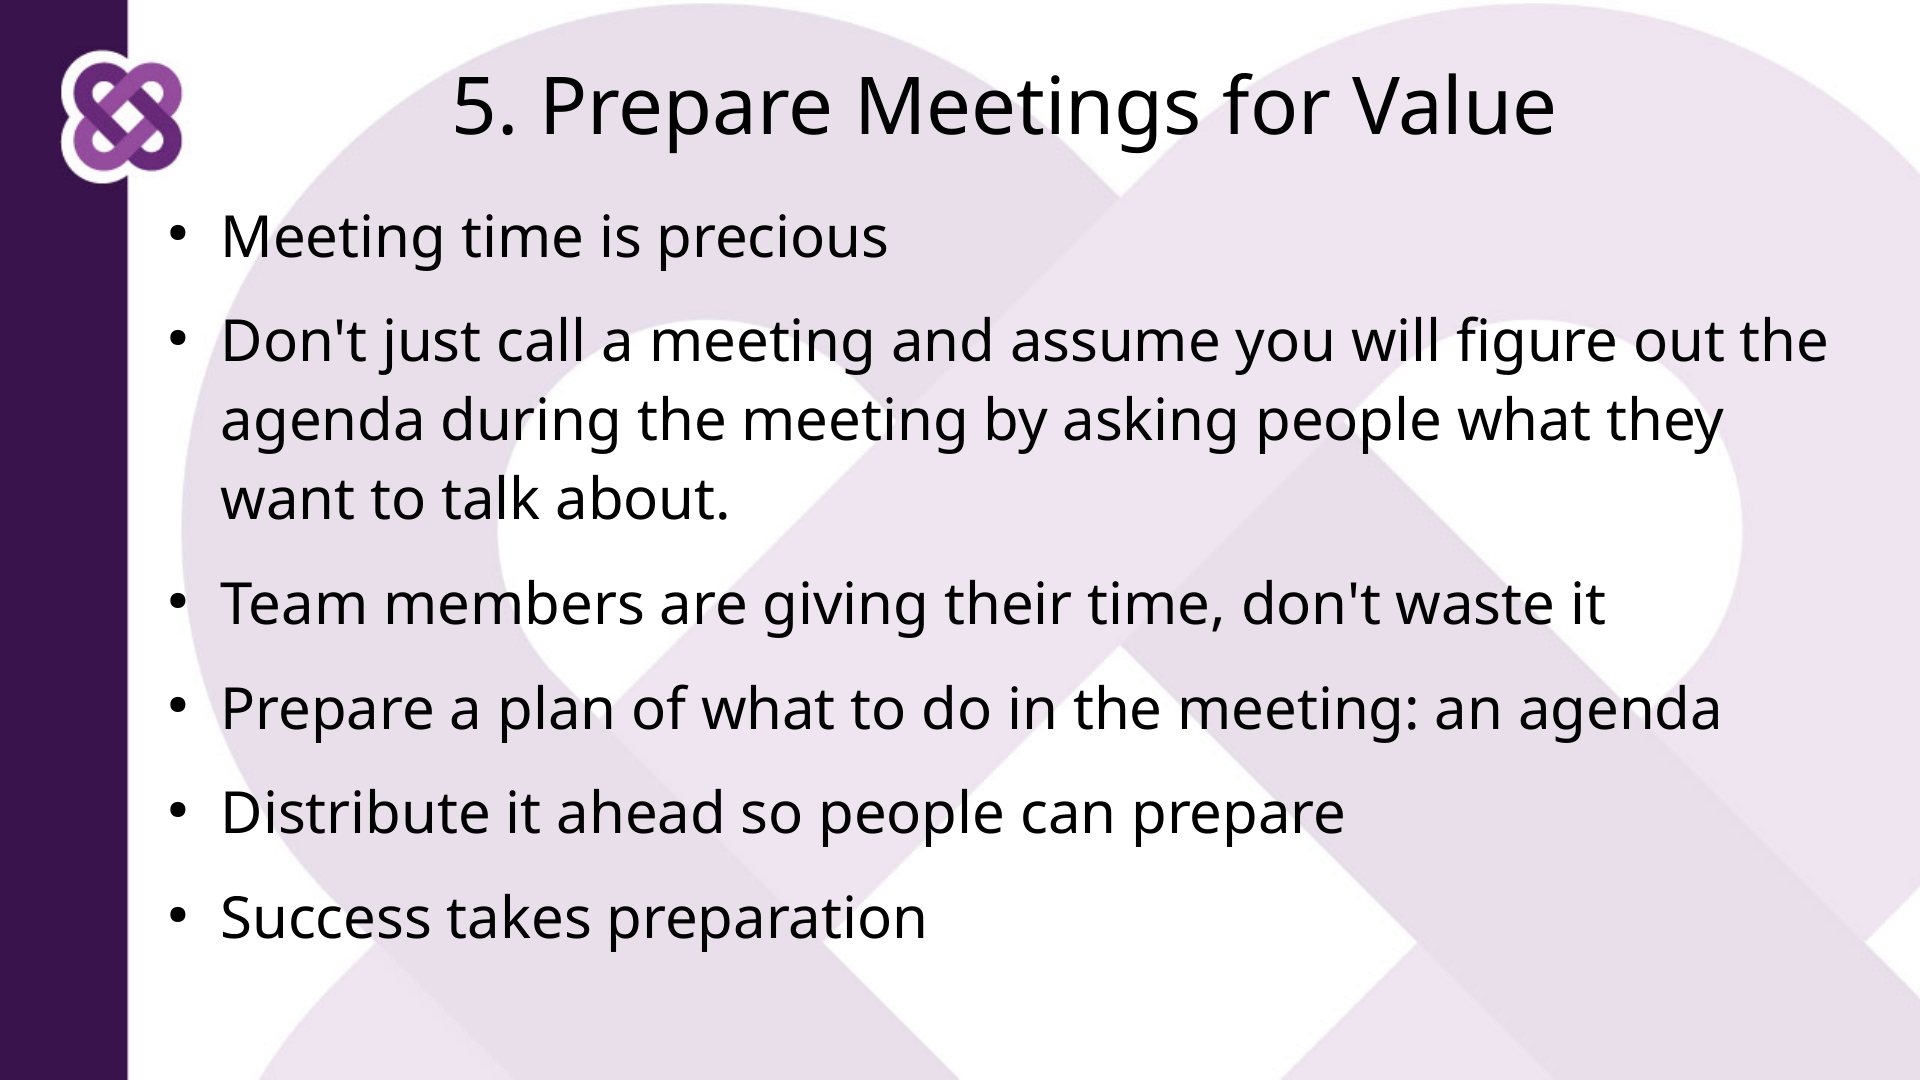

# 5. Prepare Meetings for Value
Meeting time is precious
Don't just call a meeting and assume you will figure out the agenda during the meeting by asking people what they want to talk about.
Team members are giving their time, don't waste it
Prepare a plan of what to do in the meeting: an agenda
Distribute it ahead so people can prepare
Success takes preparation